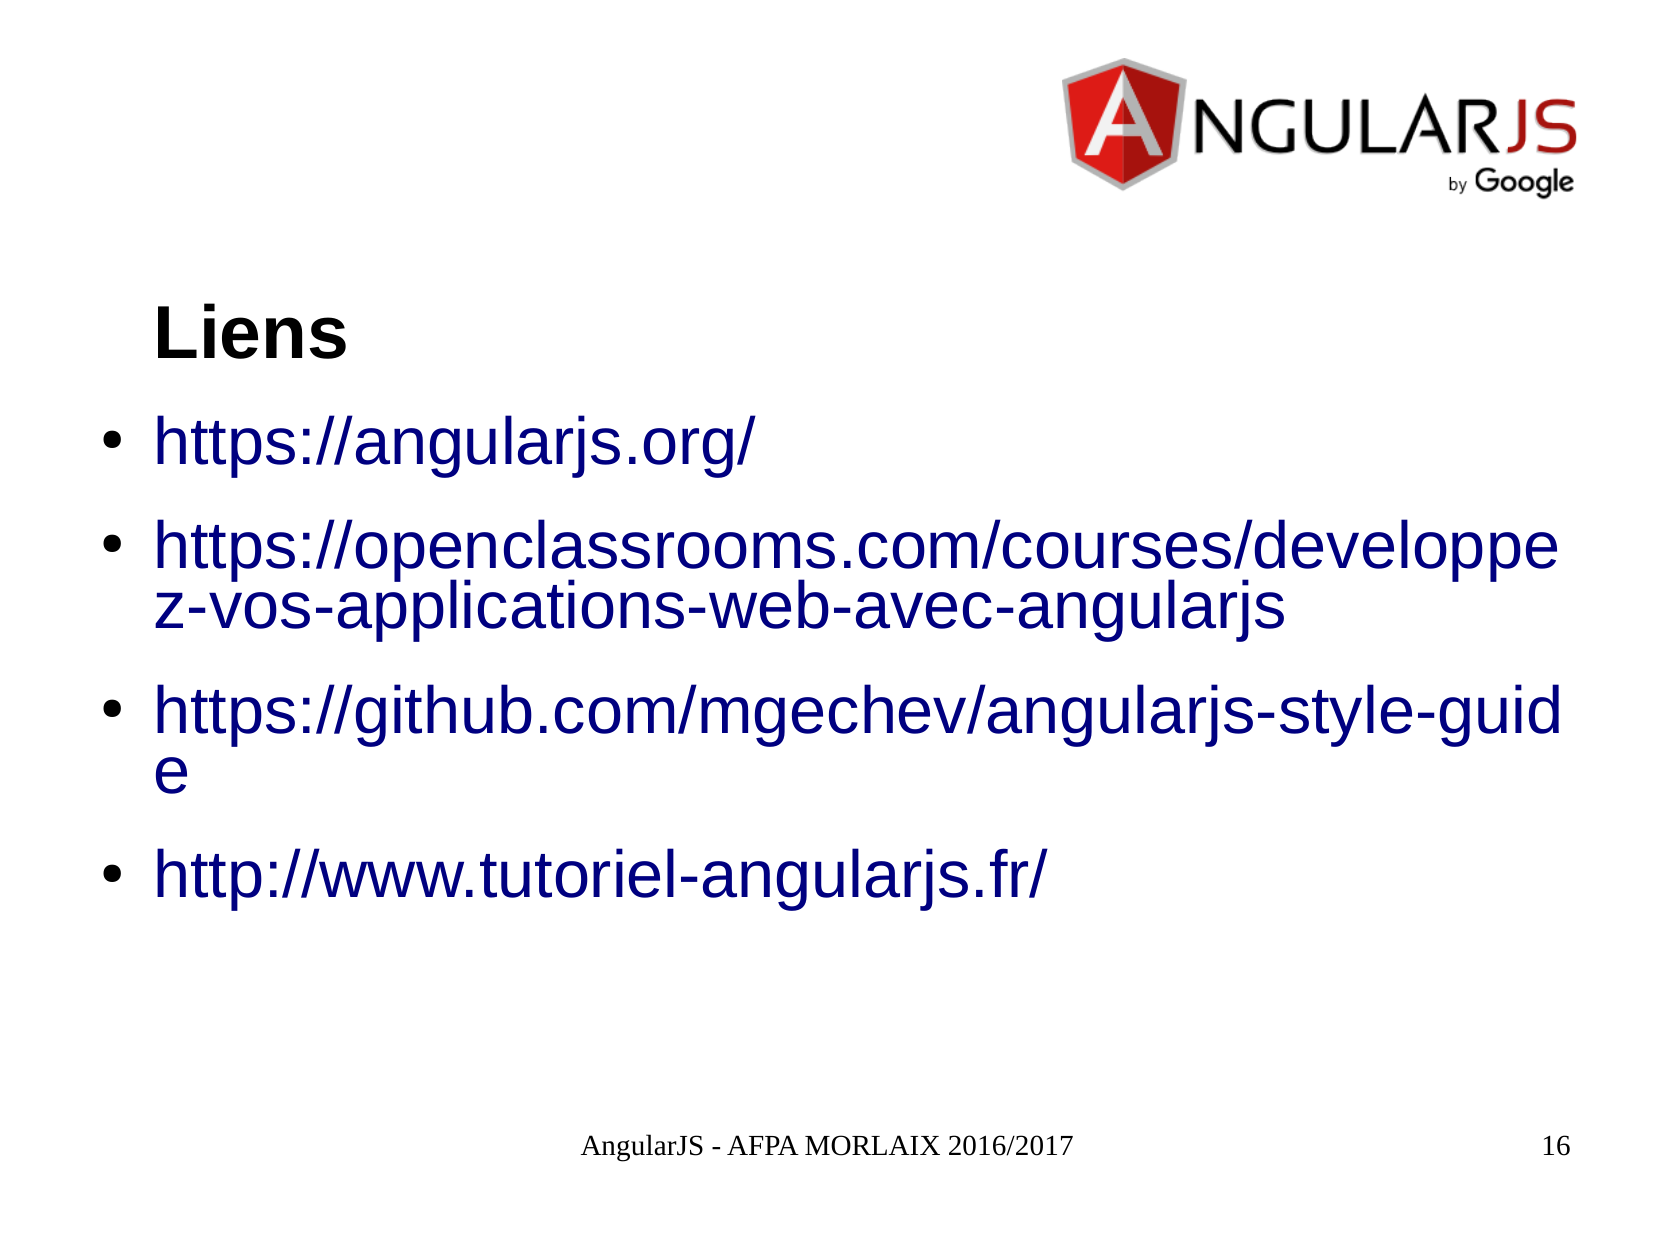

# Liens
https://angularjs.org/
https://openclassrooms.com/courses/developpez-vos-applications-web-avec-angularjs
https://github.com/mgechev/angularjs-style-guide
http://www.tutoriel-angularjs.fr/
AngularJS - AFPA MORLAIX 2016/2017
16